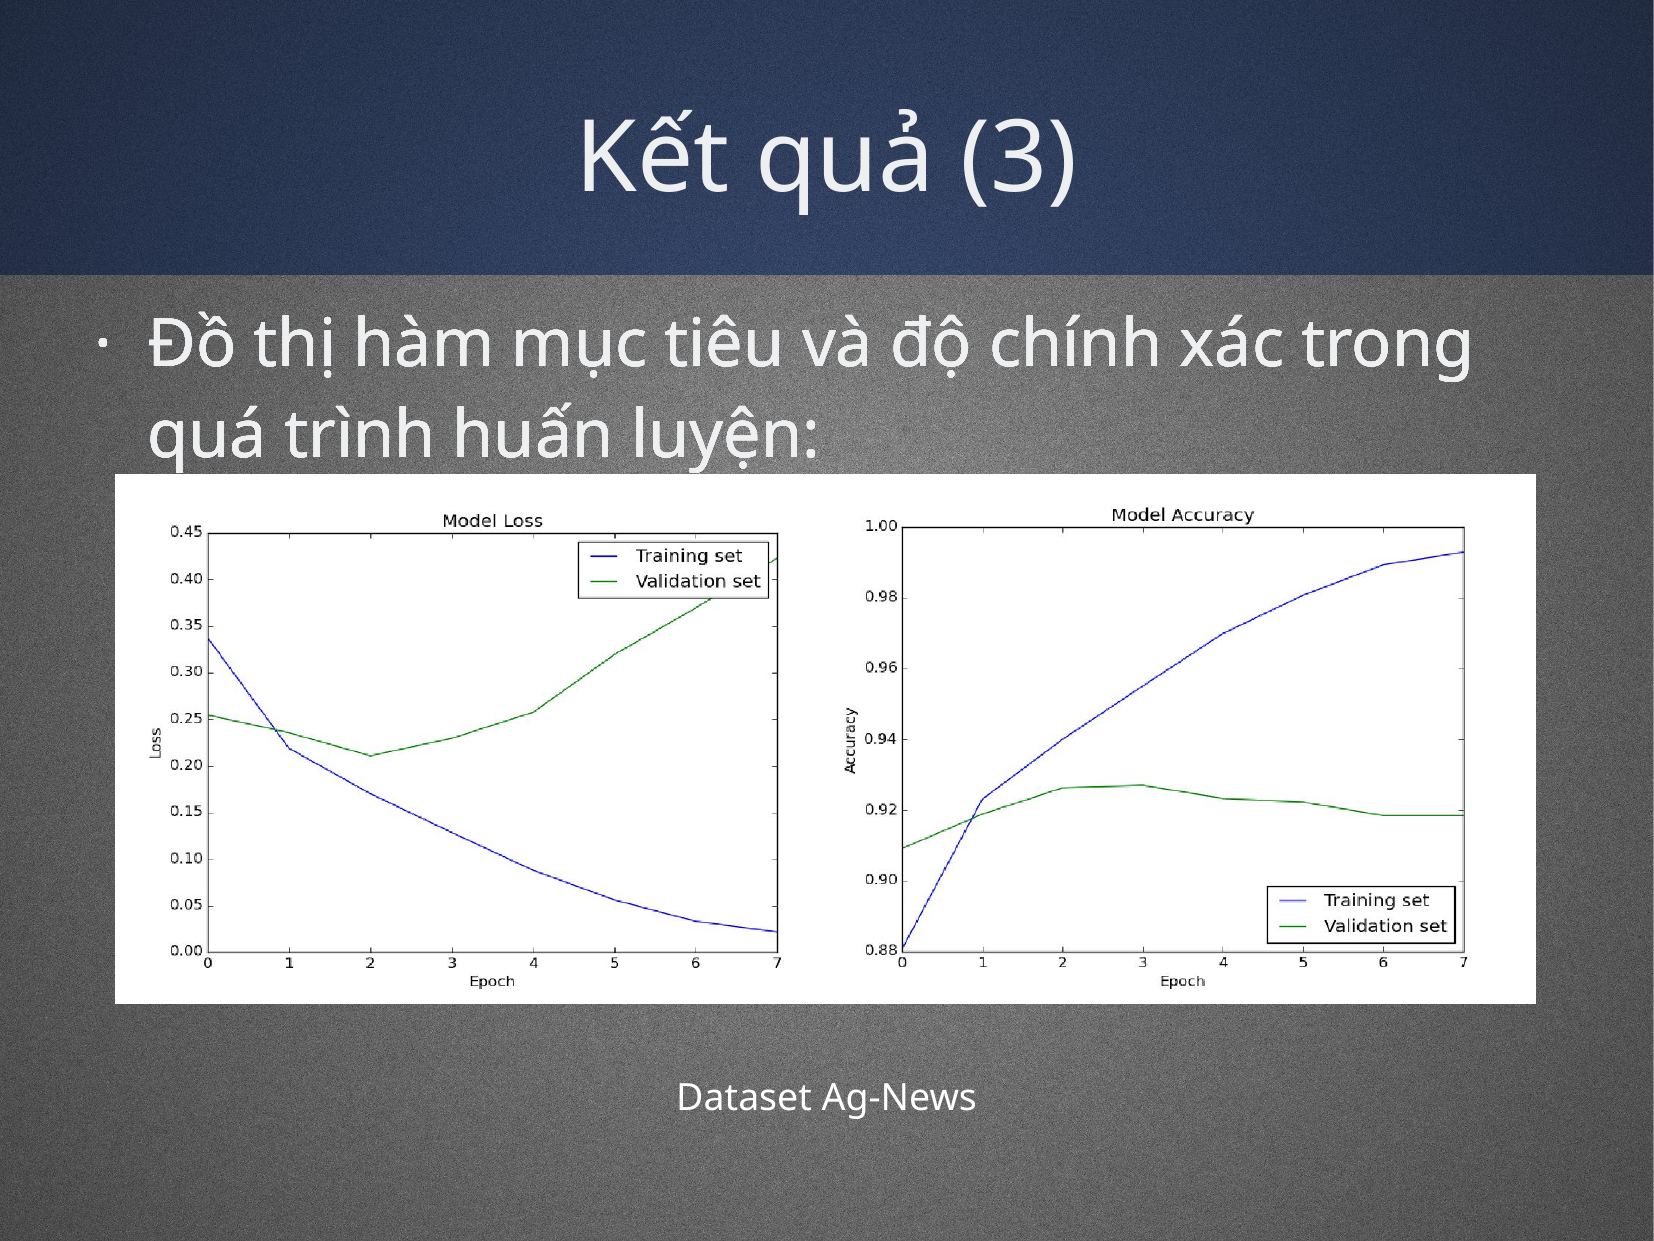

# Kết quả (3)
Đồ thị hàm mục tiêu và độ chính xác trong quá trình huấn luyện:
Đồ thị hàm mục tiêu và độ chính xác trong quá trình huấn luyện:
Đồ thị hàm mục tiêu và độ chính xác trong quá trình huấn luyện:
Đồ thị hàm mục tiêu và độ chính xác trong quá trình huấn luyện:
Đồ thị hàm mục tiêu và độ chính xác trong quá trình huấn luyện:
Đồ thị hàm mục tiêu và độ chính xác trong quá trình huấn luyện
Dataset Ag-News